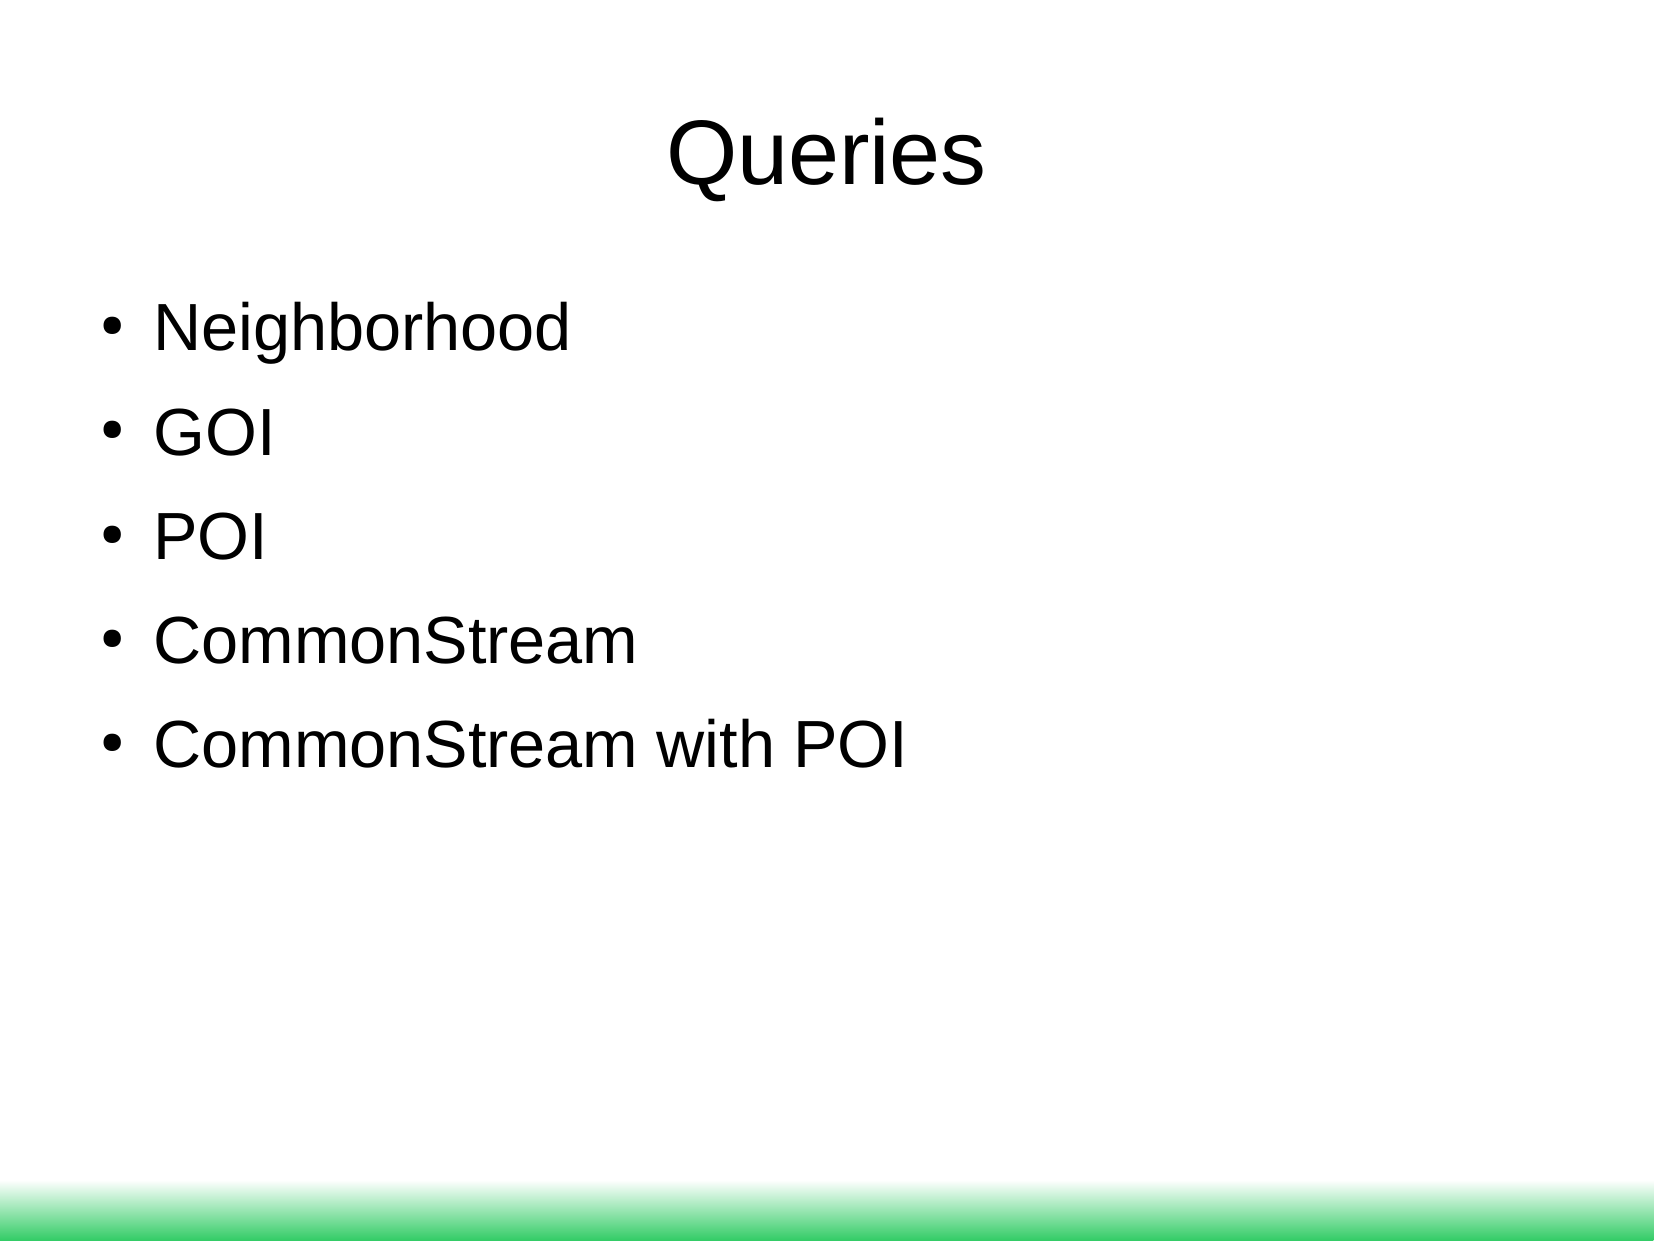

# Queries
Neighborhood
GOI
POI
CommonStream
CommonStream with POI